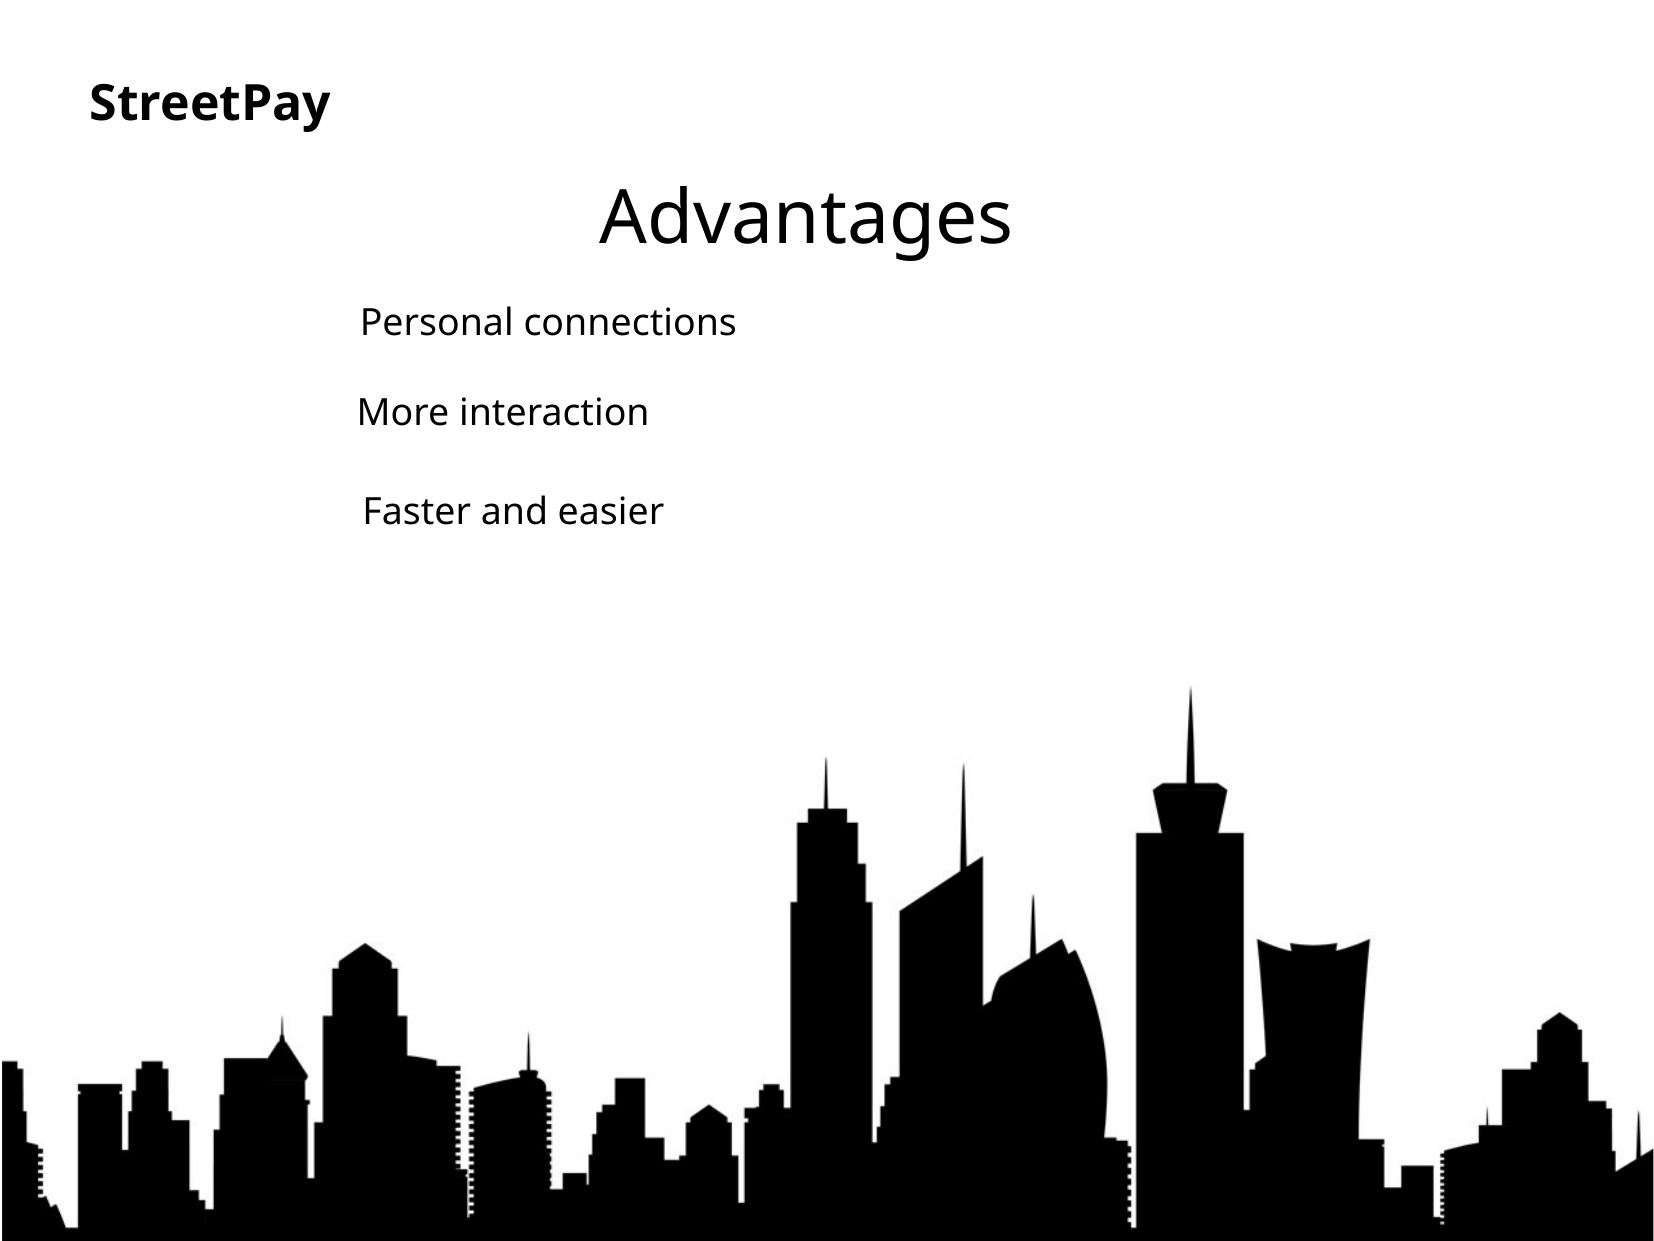

StreetPay
Advantages
Personal connections
More interaction
Faster and easier